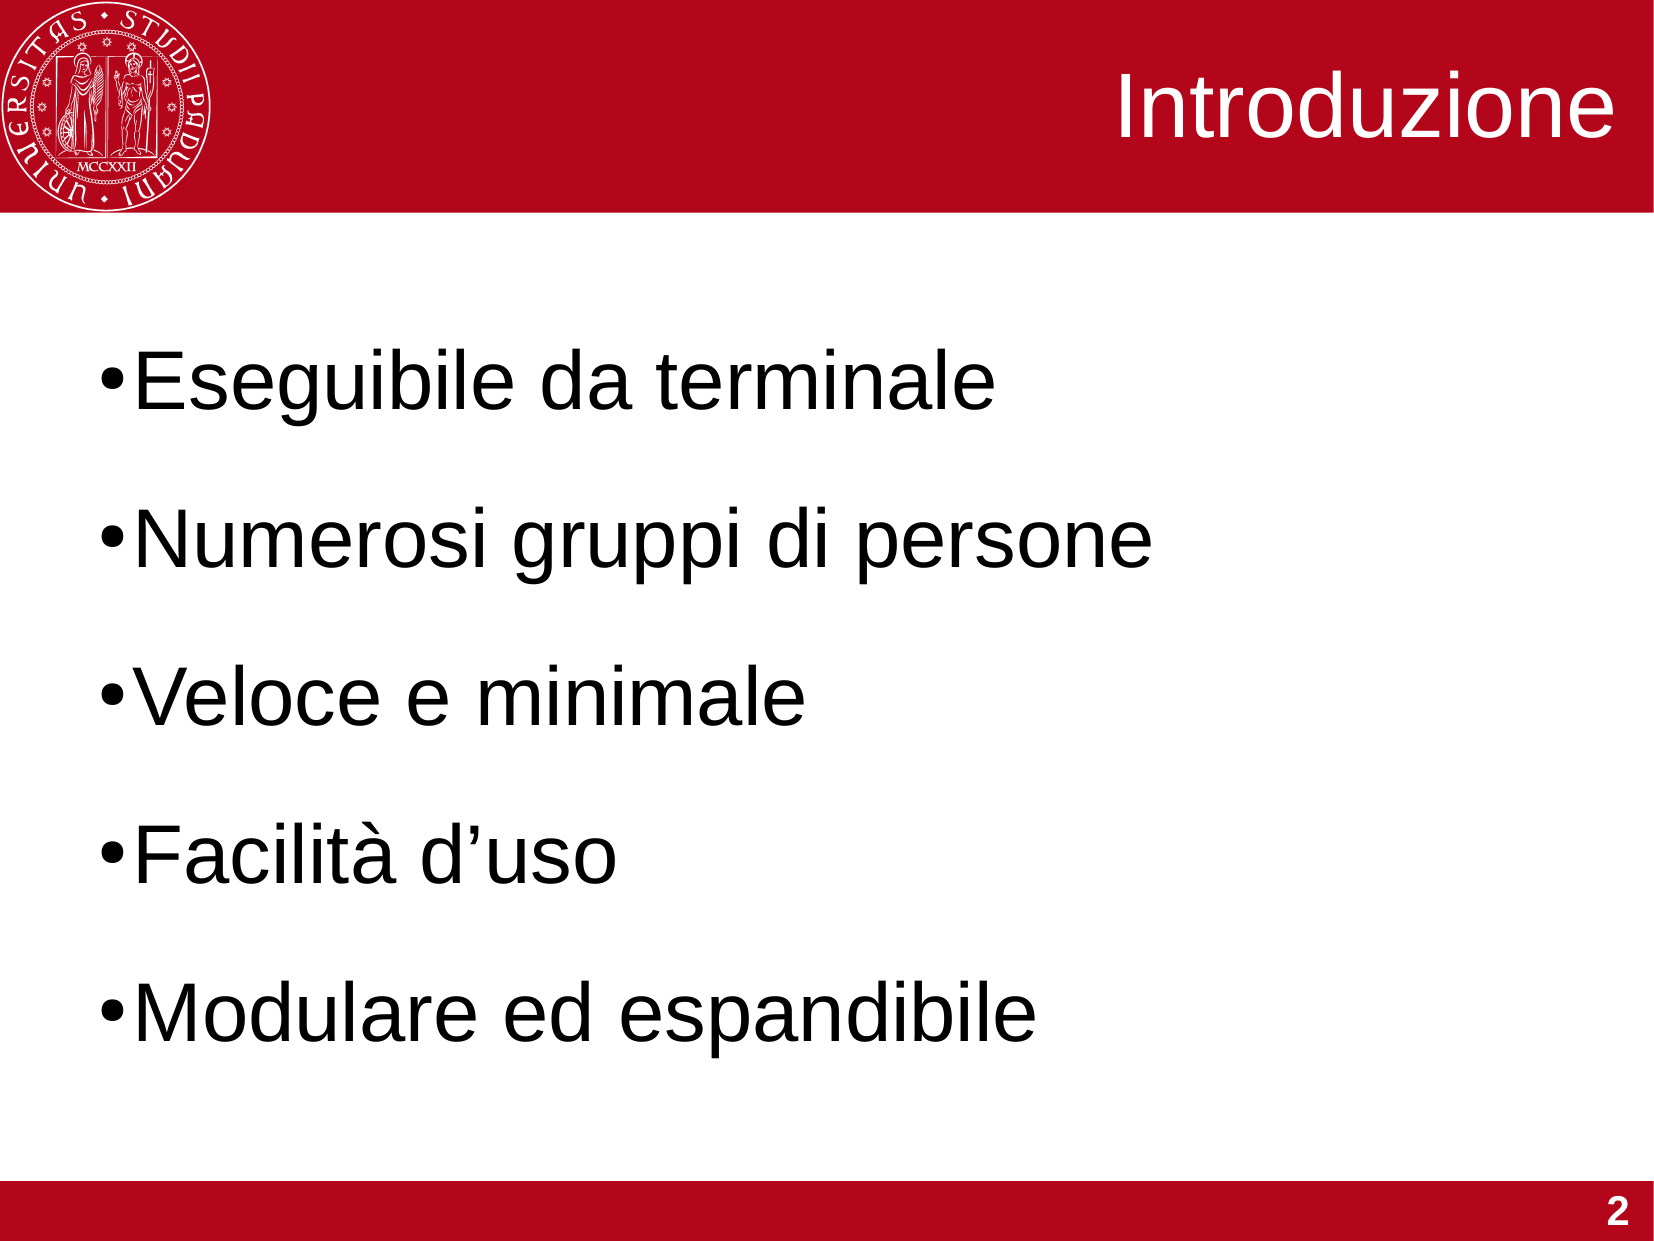

# Introduzione
Eseguibile da terminale
Numerosi gruppi di persone
Veloce e minimale
Facilità d’uso
Modulare ed espandibile
2